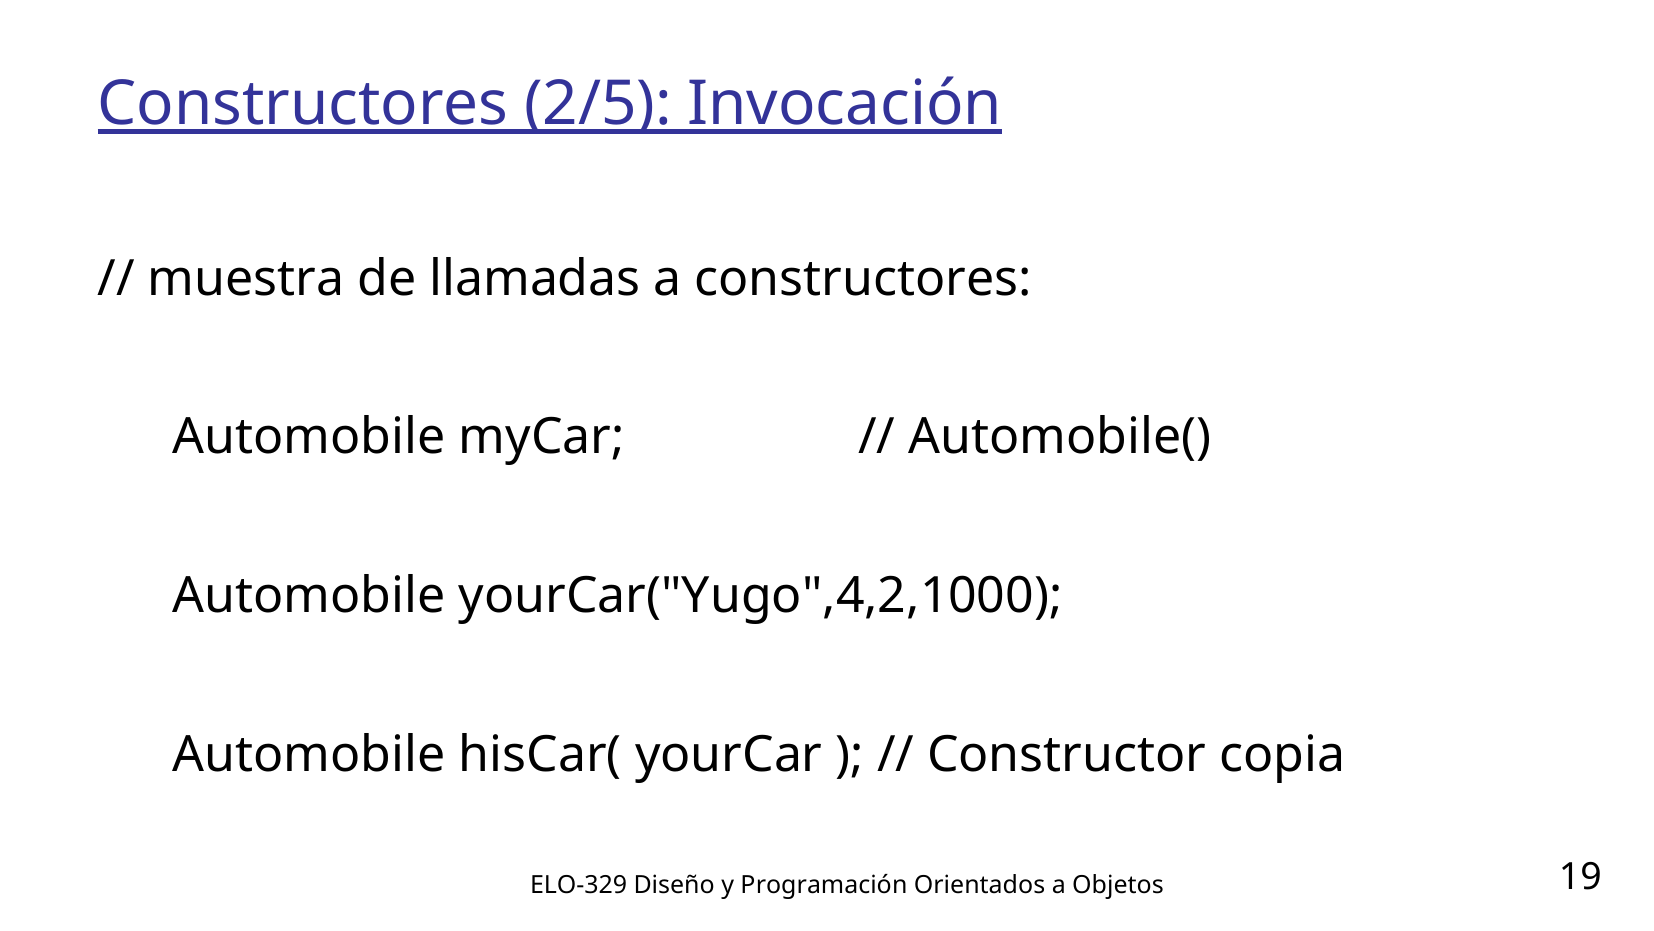

# Constructores (2/5): Invocación
// muestra de llamadas a constructores:
Automobile myCar; // Automobile()
Automobile yourCar("Yugo",4,2,1000);
Automobile hisCar( yourCar ); // Constructor copia
19